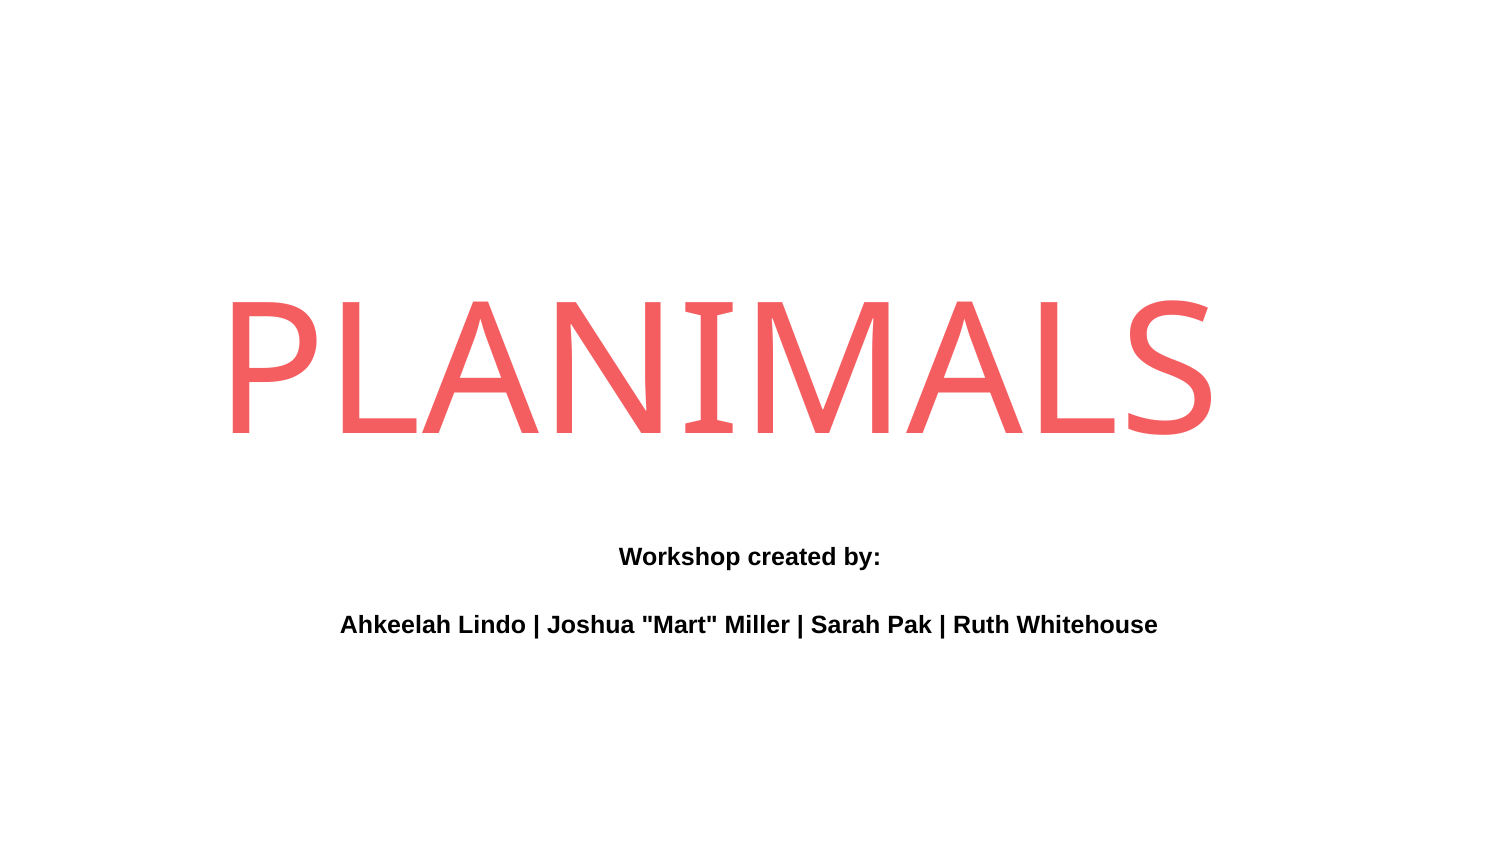

# Planimals
PLANIMALS
Workshop created by:
Ahkeelah Lindo | Joshua "Mart" Miller | Sarah Pak | Ruth Whitehouse